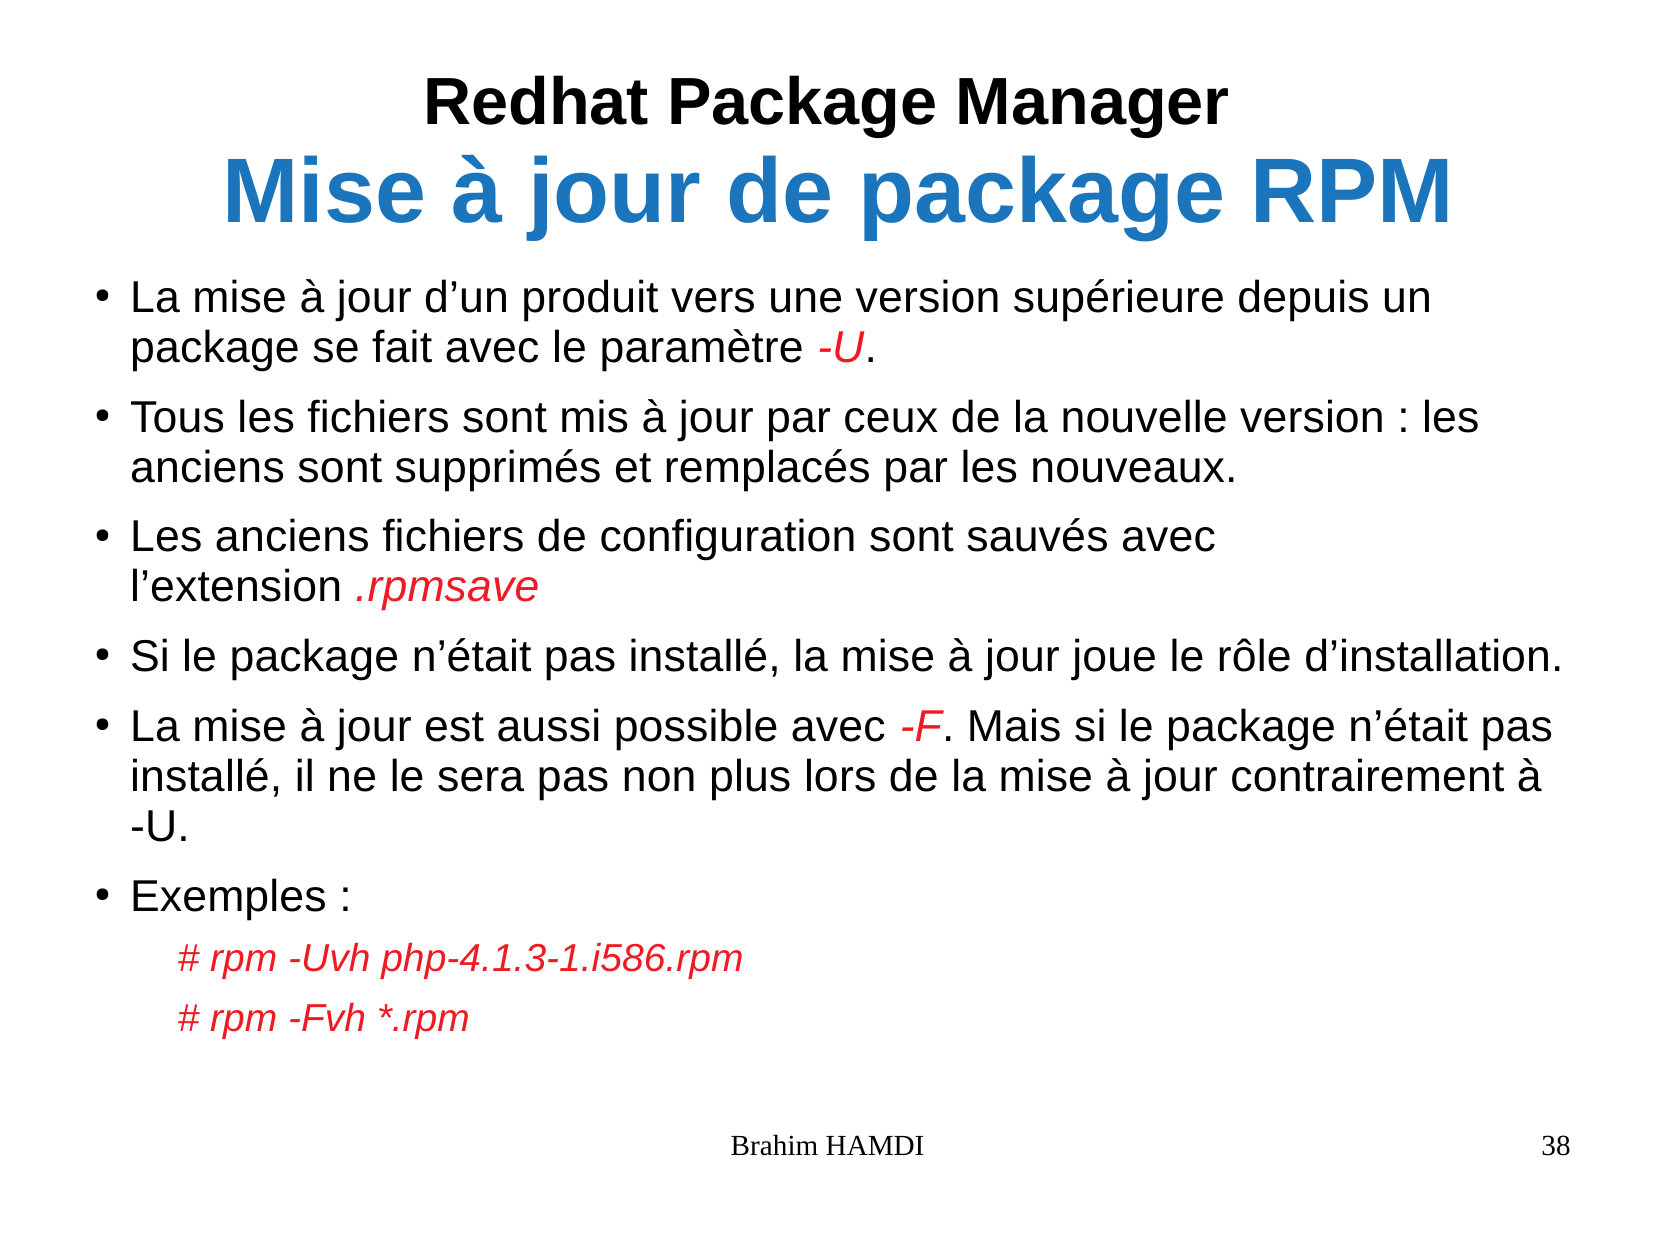

# Redhat Package Manager Mise à jour de package RPM
La mise à jour d’un produit vers une version supérieure depuis un package se fait avec le paramètre -U.
Tous les fichiers sont mis à jour par ceux de la nouvelle version : les anciens sont supprimés et remplacés par les nouveaux.
Les anciens fichiers de configuration sont sauvés avec l’extension .rpmsave
Si le package n’était pas installé, la mise à jour joue le rôle d’installation.
La mise à jour est aussi possible avec -F. Mais si le package n’était pas installé, il ne le sera pas non plus lors de la mise à jour contrairement à -U.
Exemples :
# rpm -Uvh php-4.1.3-1.i586.rpm
# rpm -Fvh *.rpm
Brahim HAMDI
38